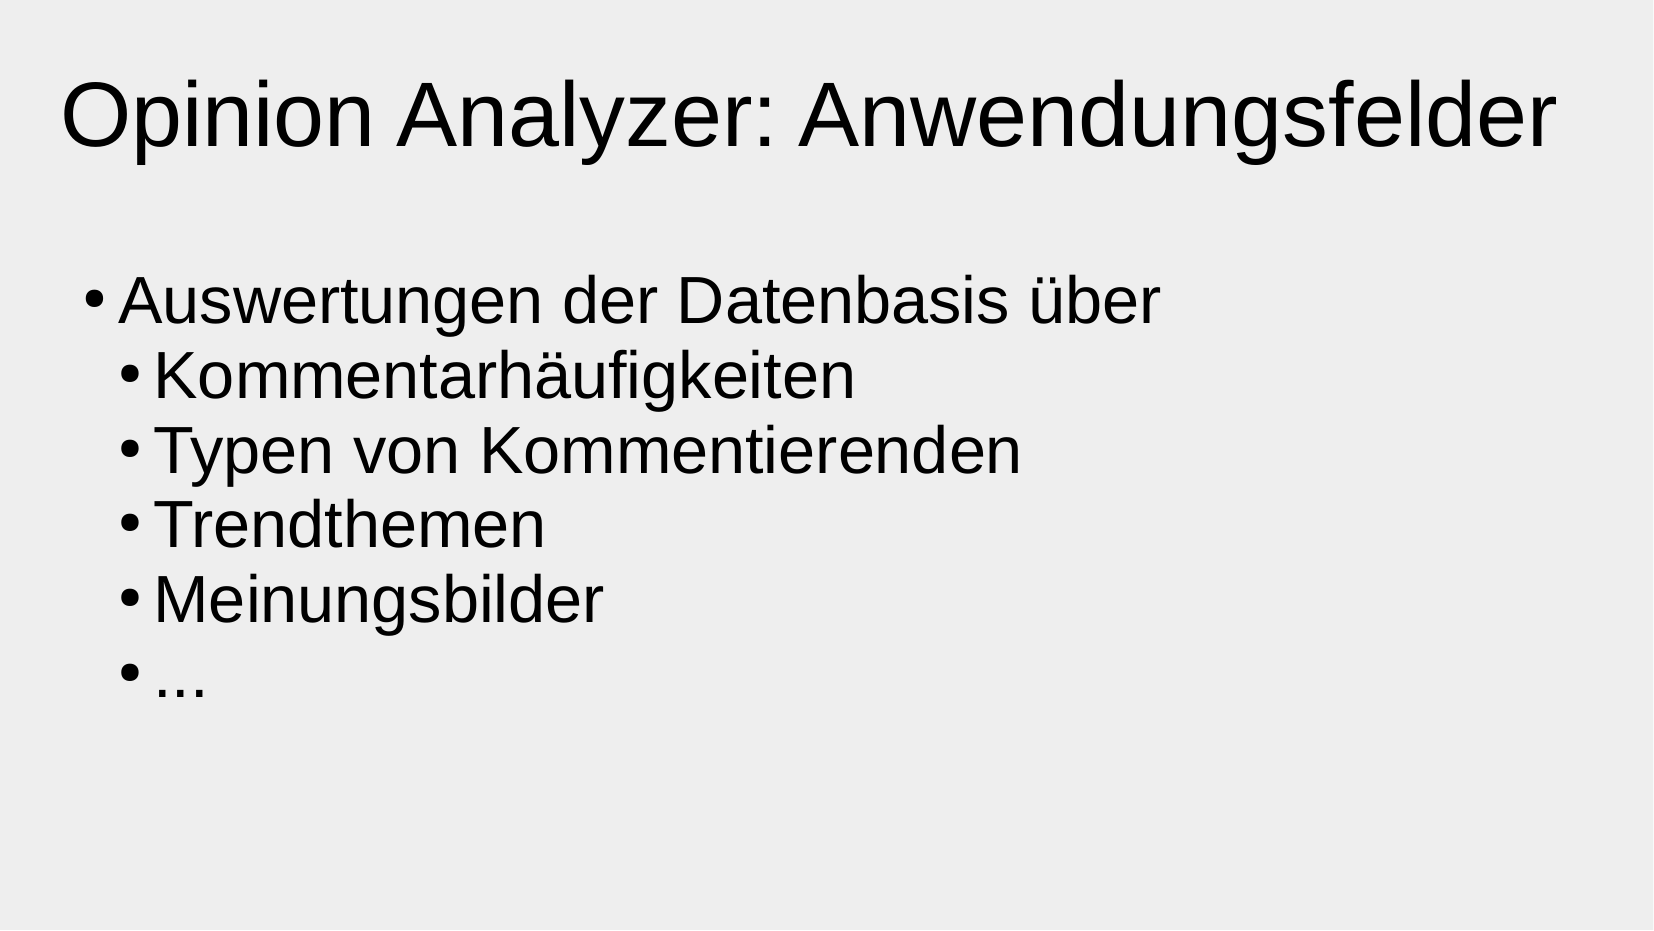

# Opinion Analyzer: Anwendungsfelder
Auswertungen der Datenbasis über
Kommentarhäufigkeiten
Typen von Kommentierenden
Trendthemen
Meinungsbilder
...